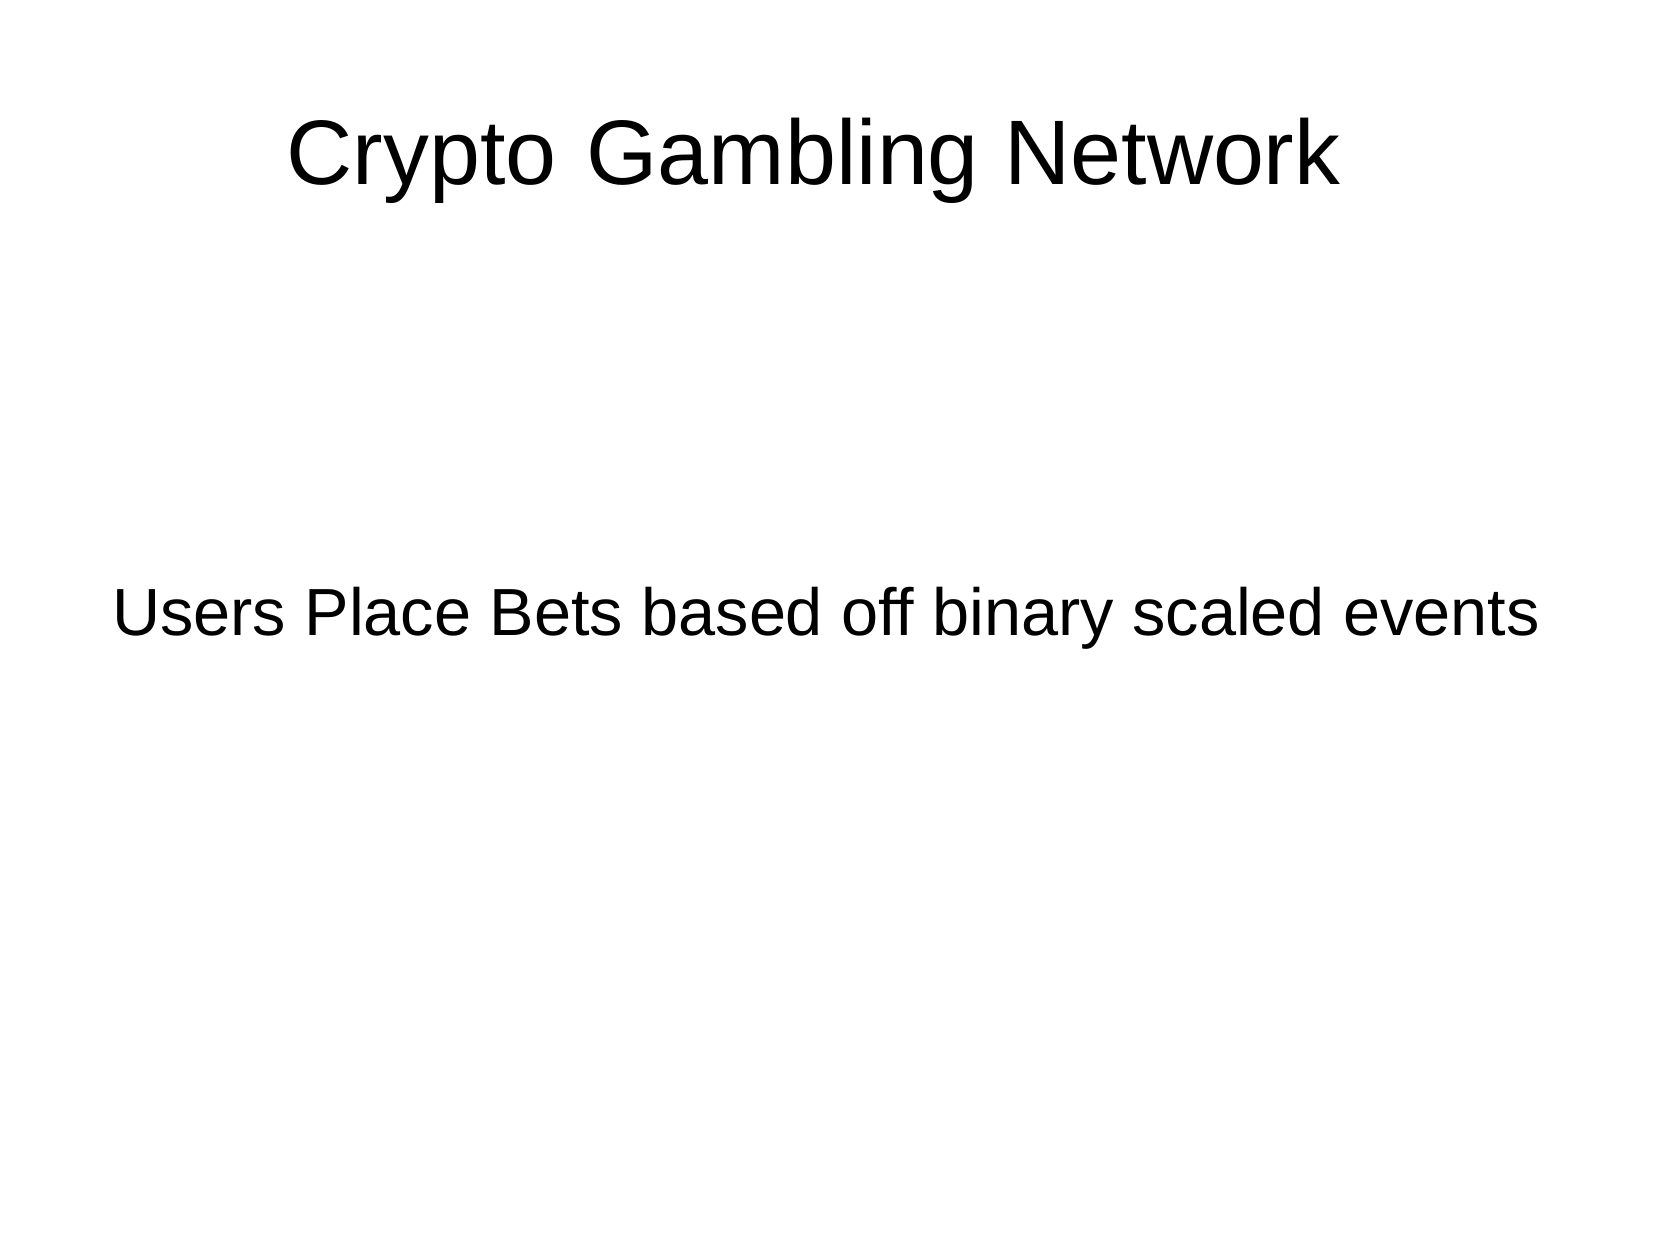

# Crypto 	Gambling Network
Users Place Bets based off binary scaled events